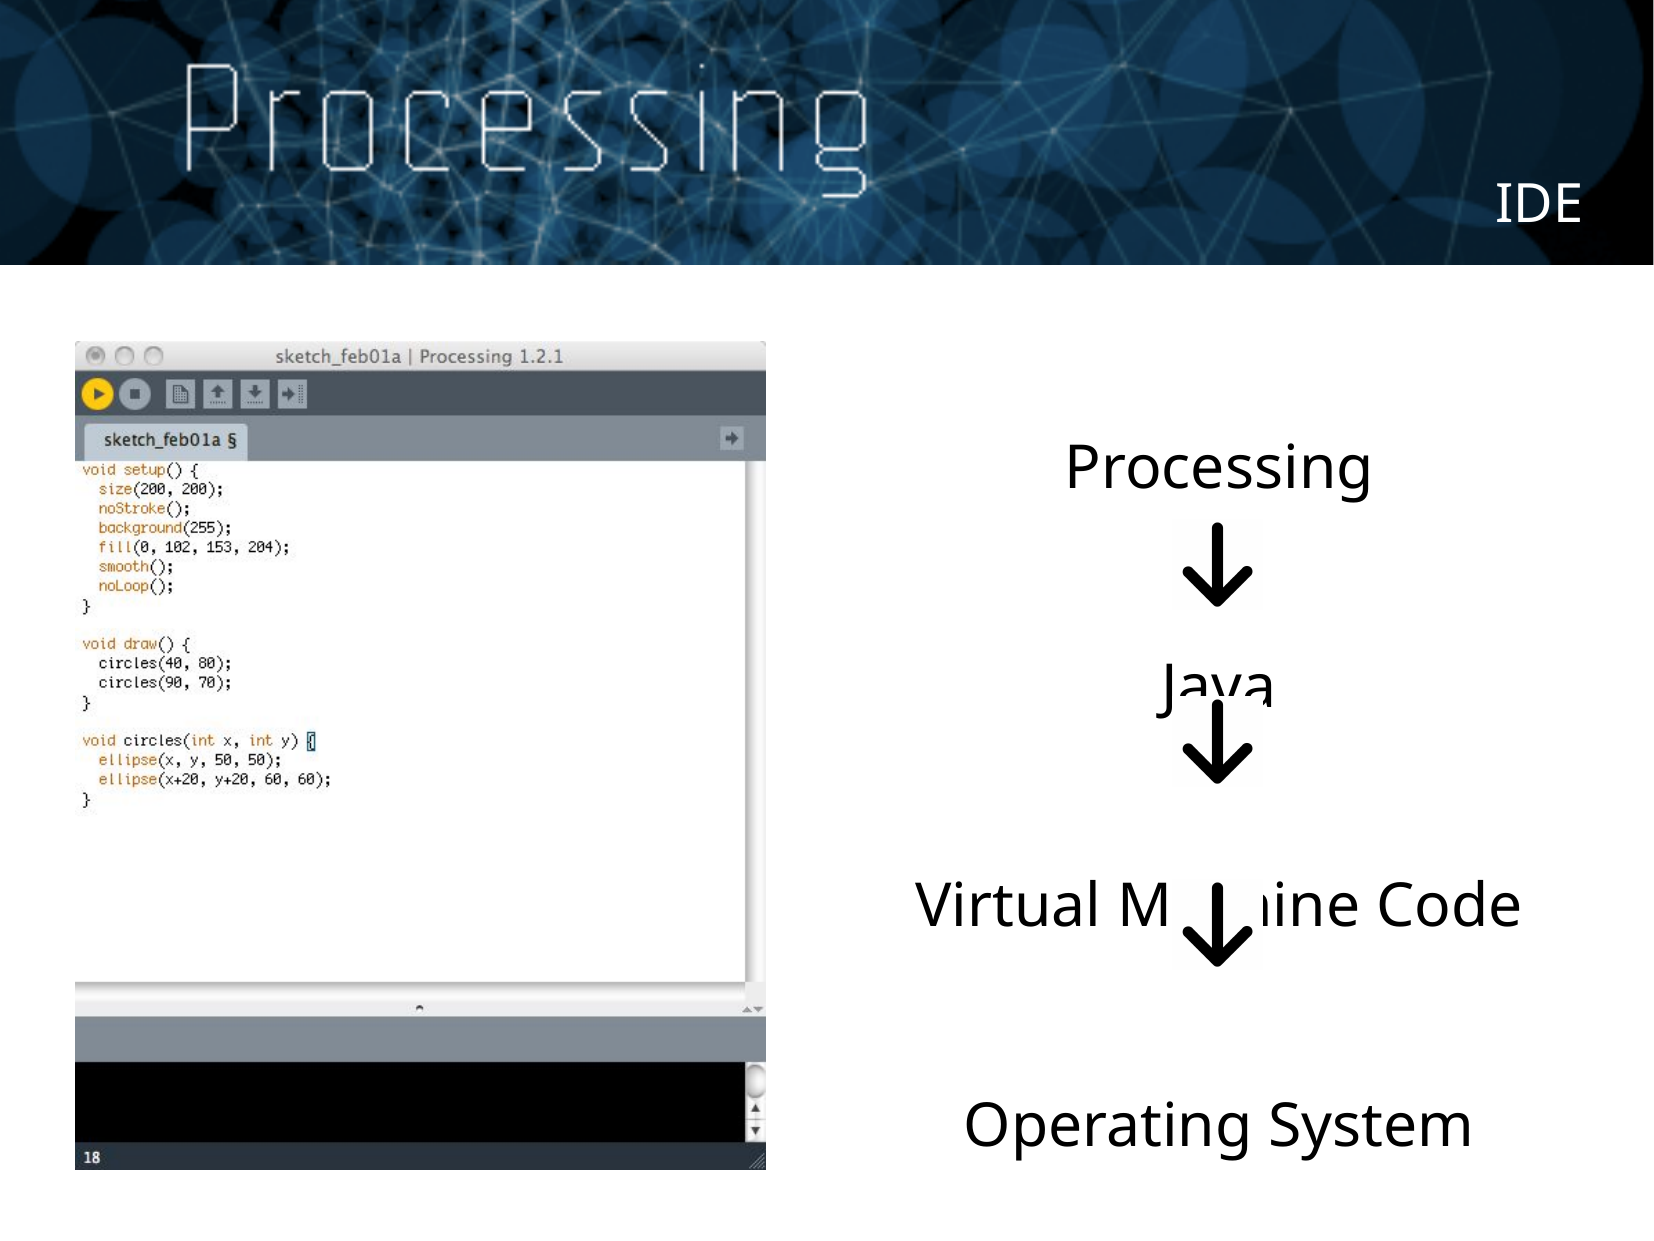

IDE
# Processing
Java
Virtual Machine Code
Operating System